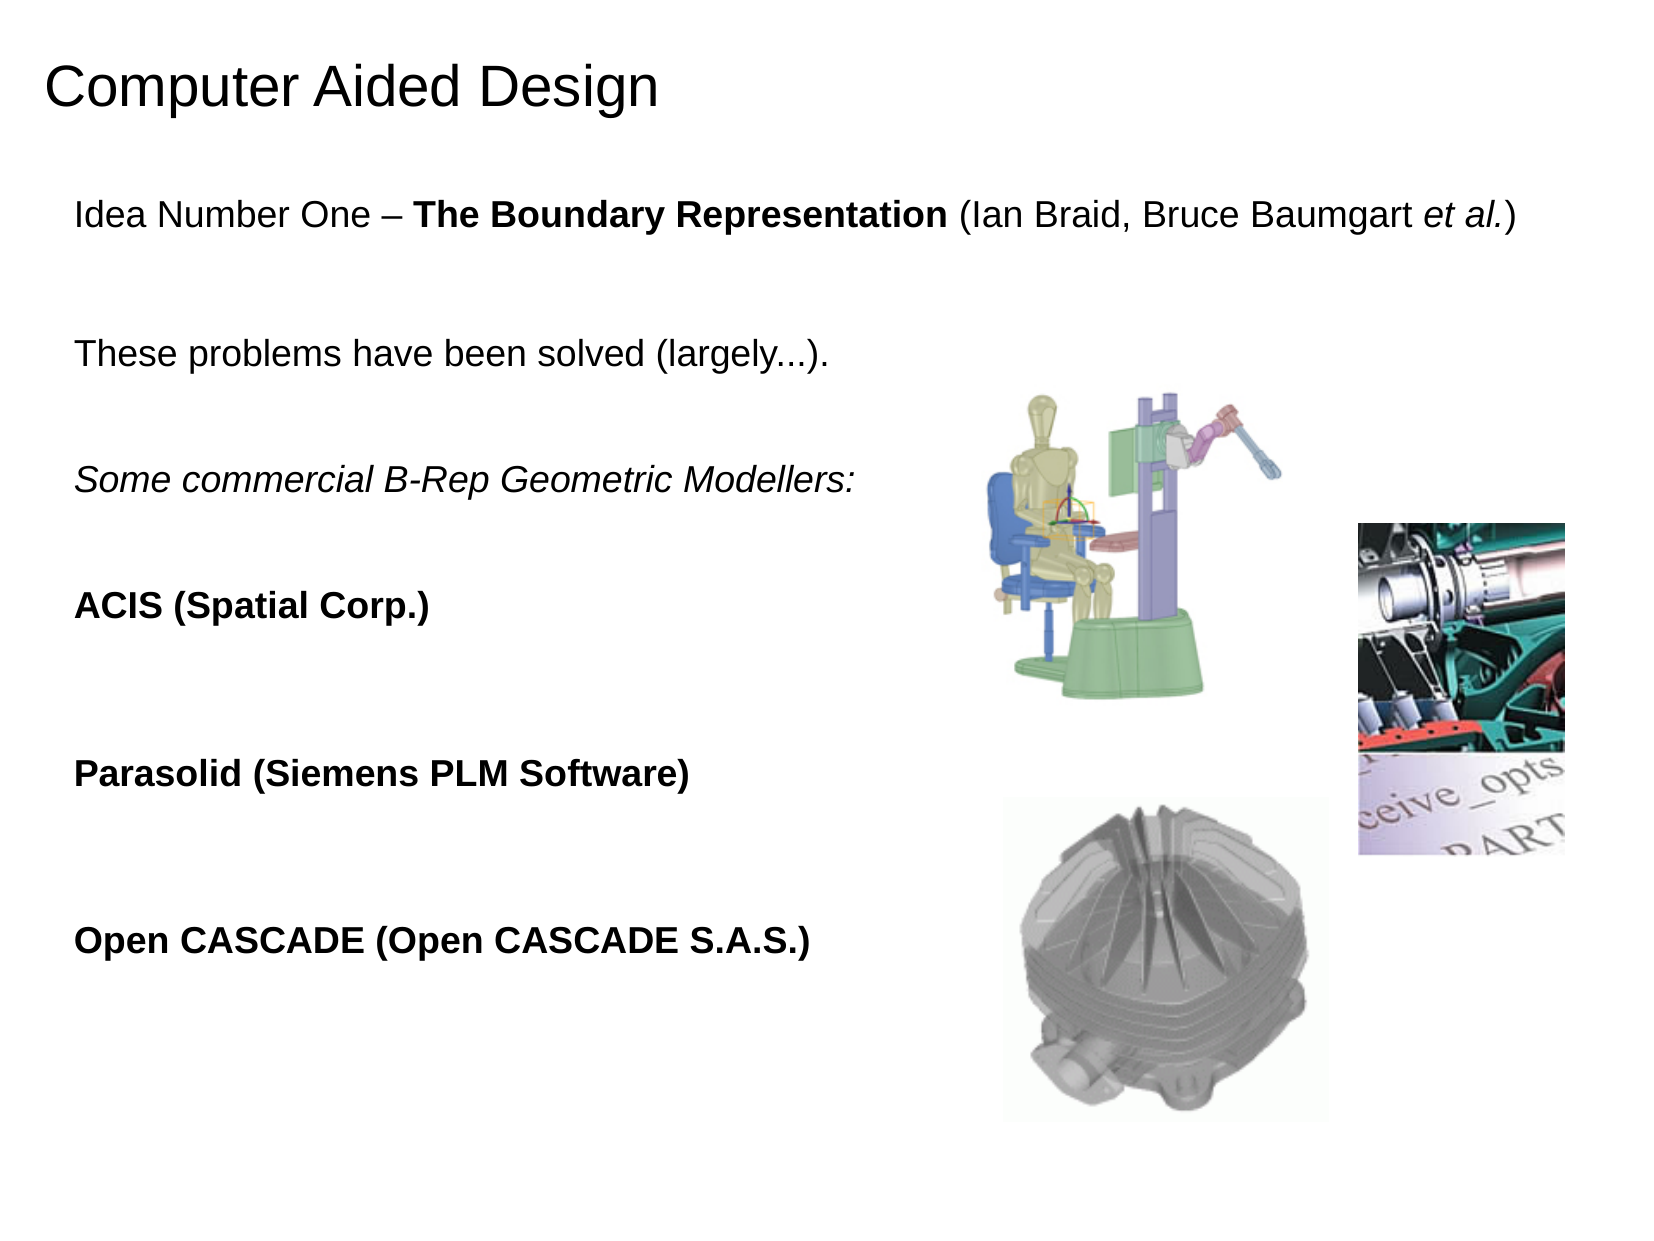

Computer Aided Design
Idea Number One – The Boundary Representation (Ian Braid, Bruce Baumgart et al.)
These problems have been solved (largely...).
Some commercial B-Rep Geometric Modellers:
ACIS (Spatial Corp.)
Parasolid (Siemens PLM Software)
Open CASCADE (Open CASCADE S.A.S.)